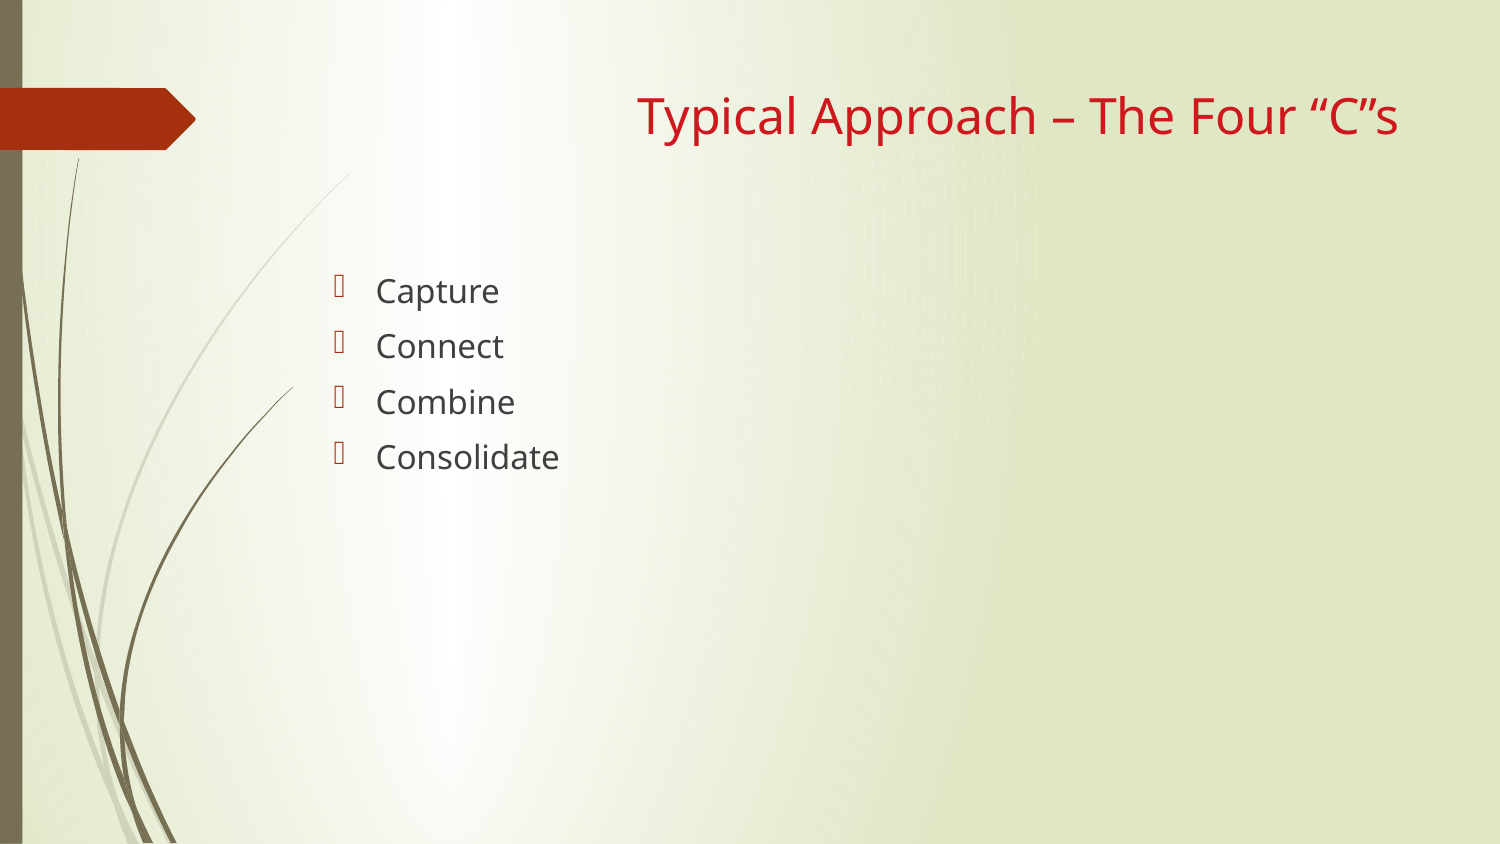

# Typical Approach – The Four “C”s
Capture
Connect
Combine
Consolidate